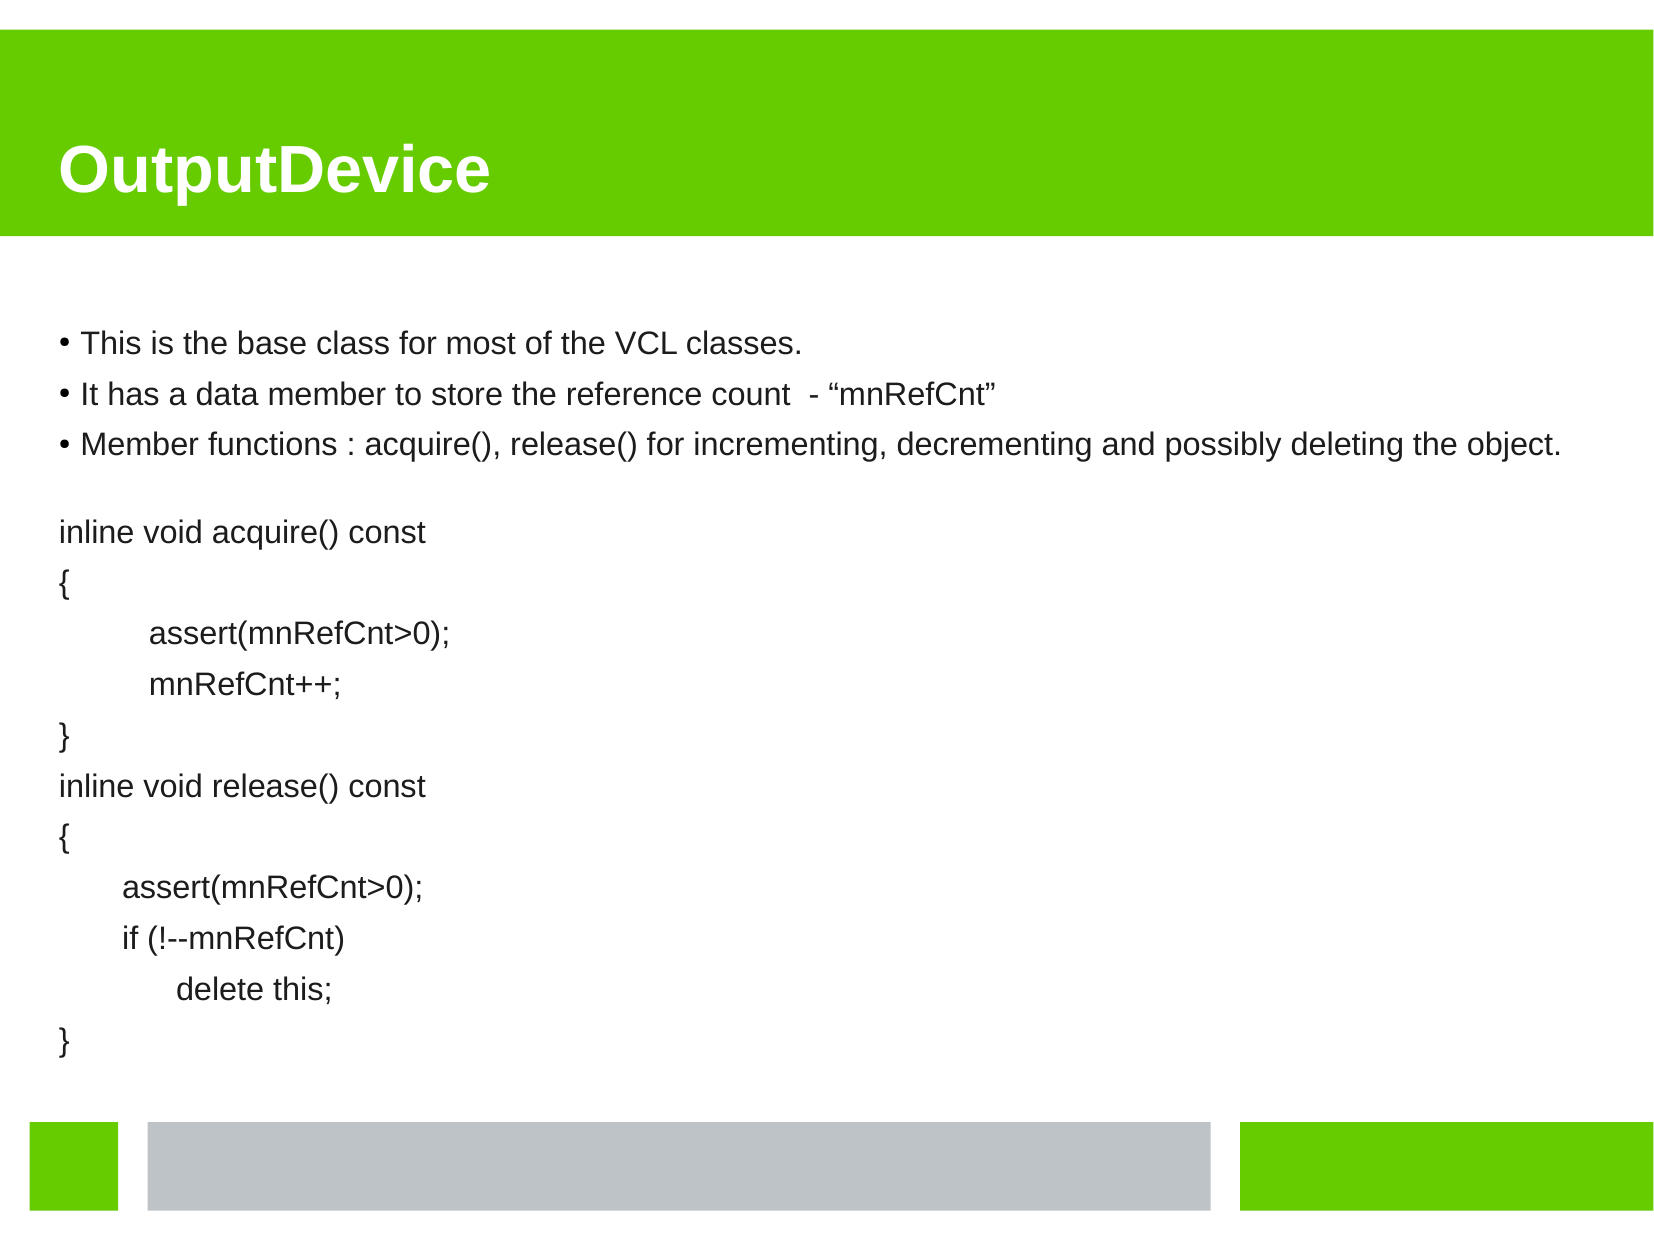

# OutputDevice
This is the base class for most of the VCL classes.
It has a data member to store the reference count - “mnRefCnt”
Member functions : acquire(), release() for incrementing, decrementing and possibly deleting the object.
inline void acquire() const
{
 assert(mnRefCnt>0);
 mnRefCnt++;
}
inline void release() const
{
 assert(mnRefCnt>0);
 if (!--mnRefCnt)
 delete this;
}